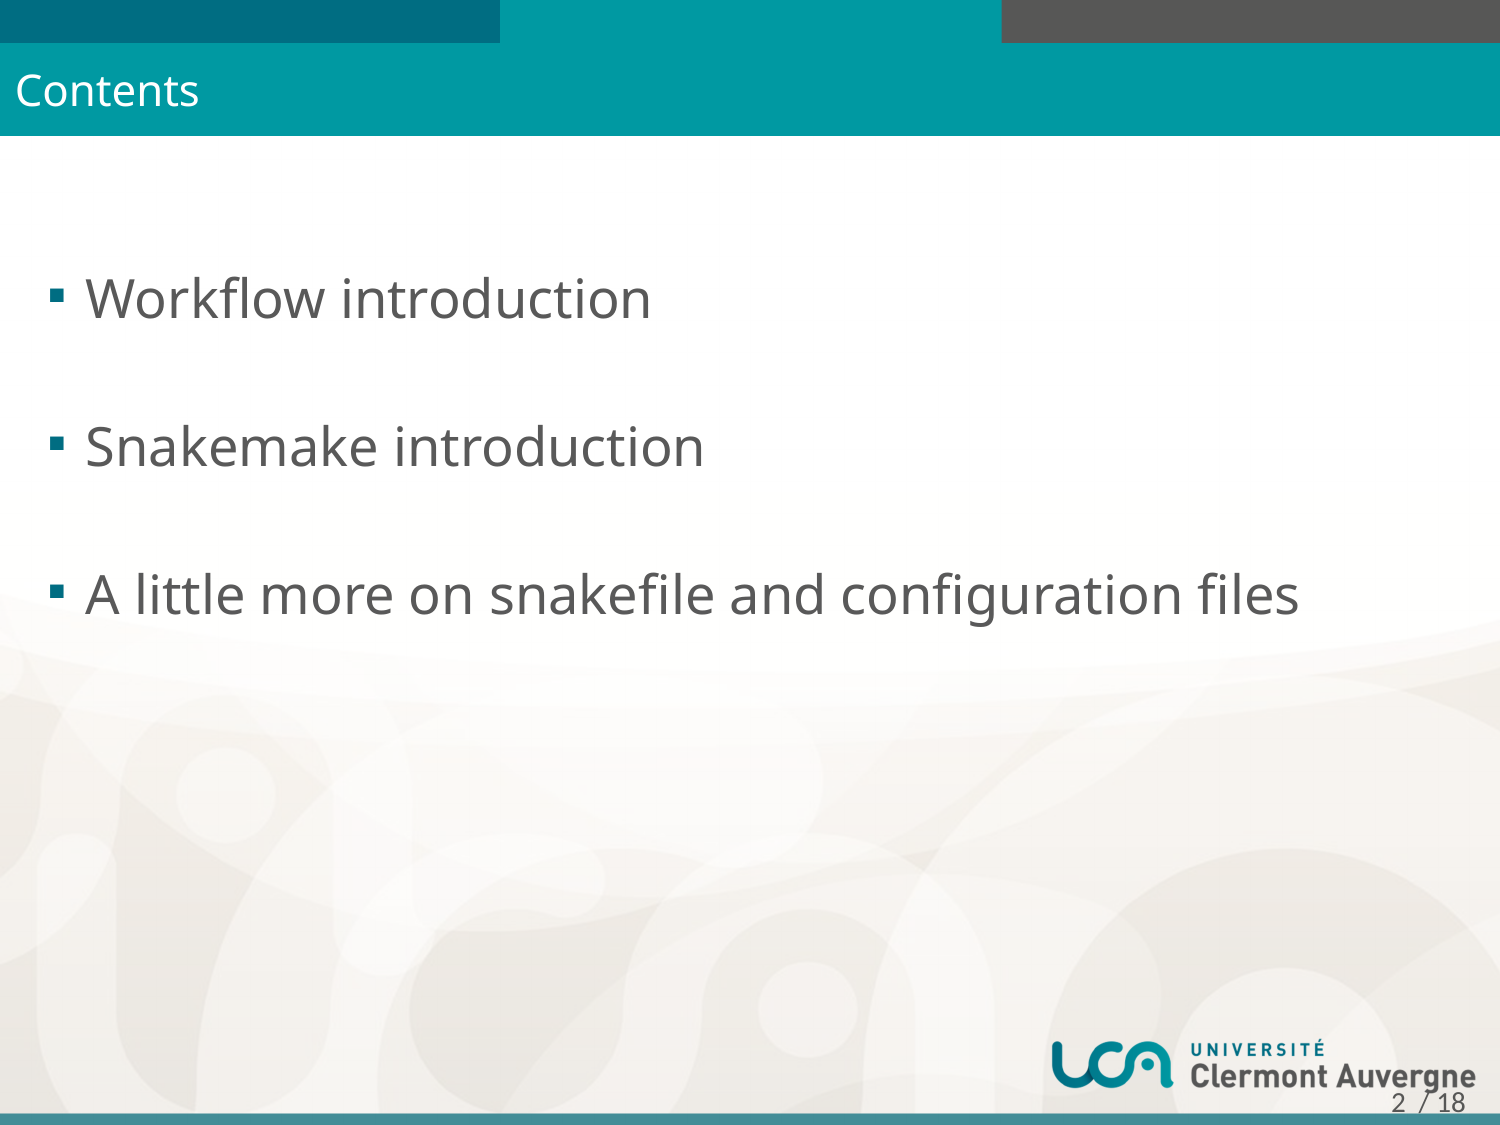

Contents
Workflow introduction
Snakemake introduction
A little more on snakefile and configuration files
2